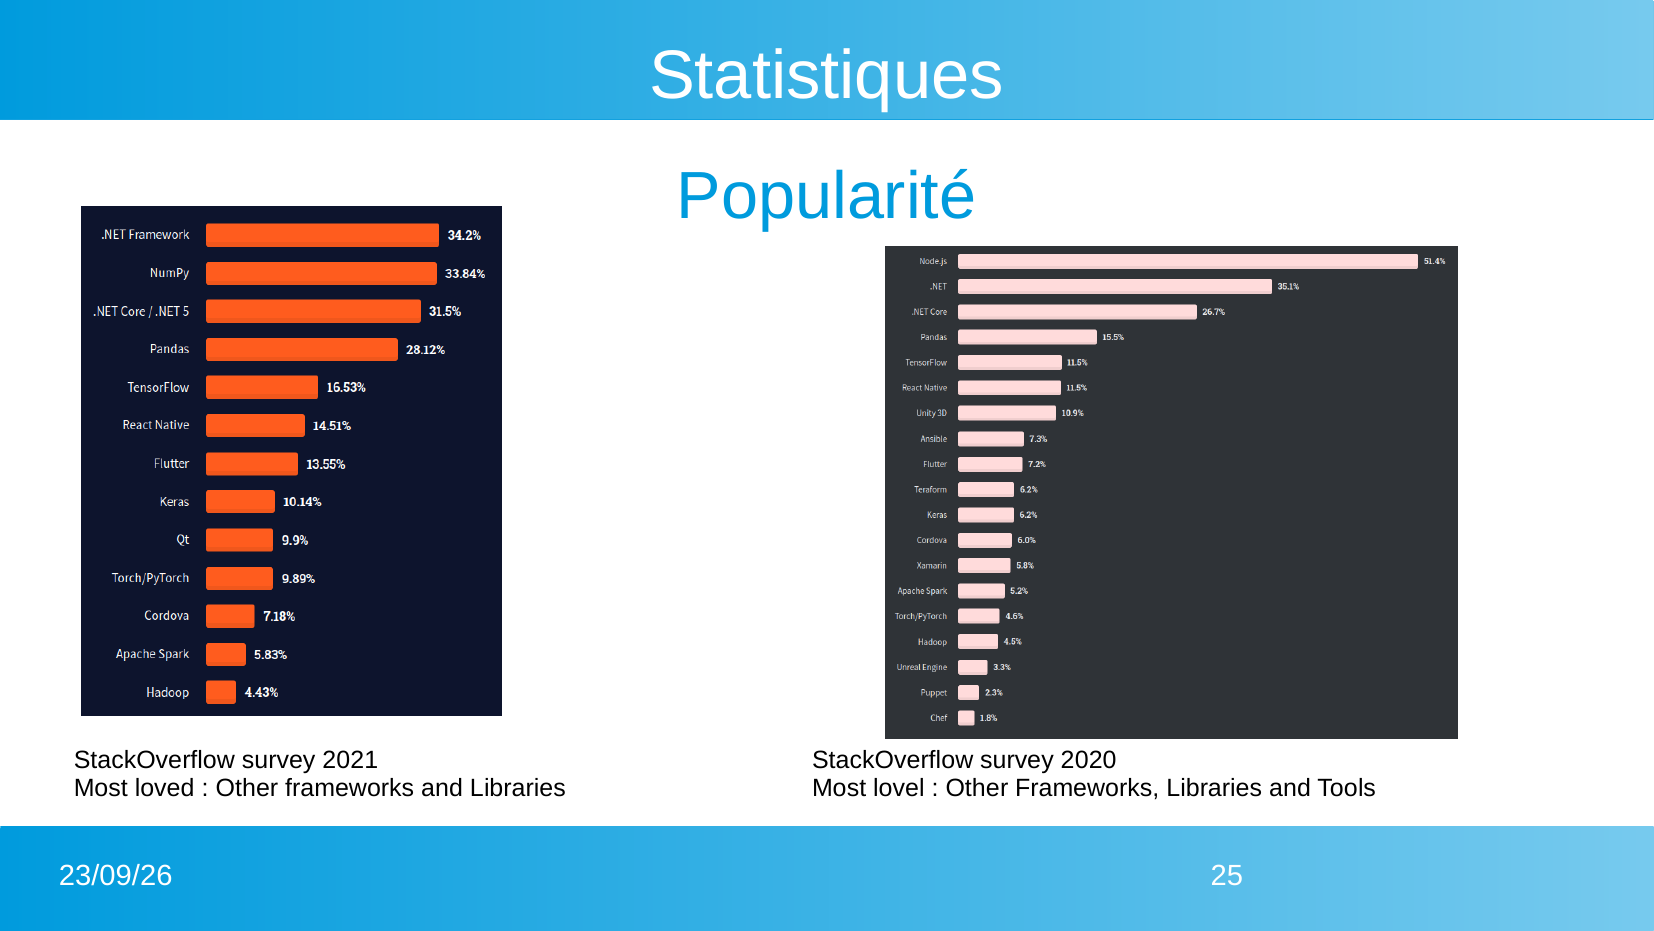

# Statistiques
Popularité
StackOverflow survey 2021
Most loved : Other frameworks and Libraries
StackOverflow survey 2020
Most lovel : Other Frameworks, Libraries and Tools